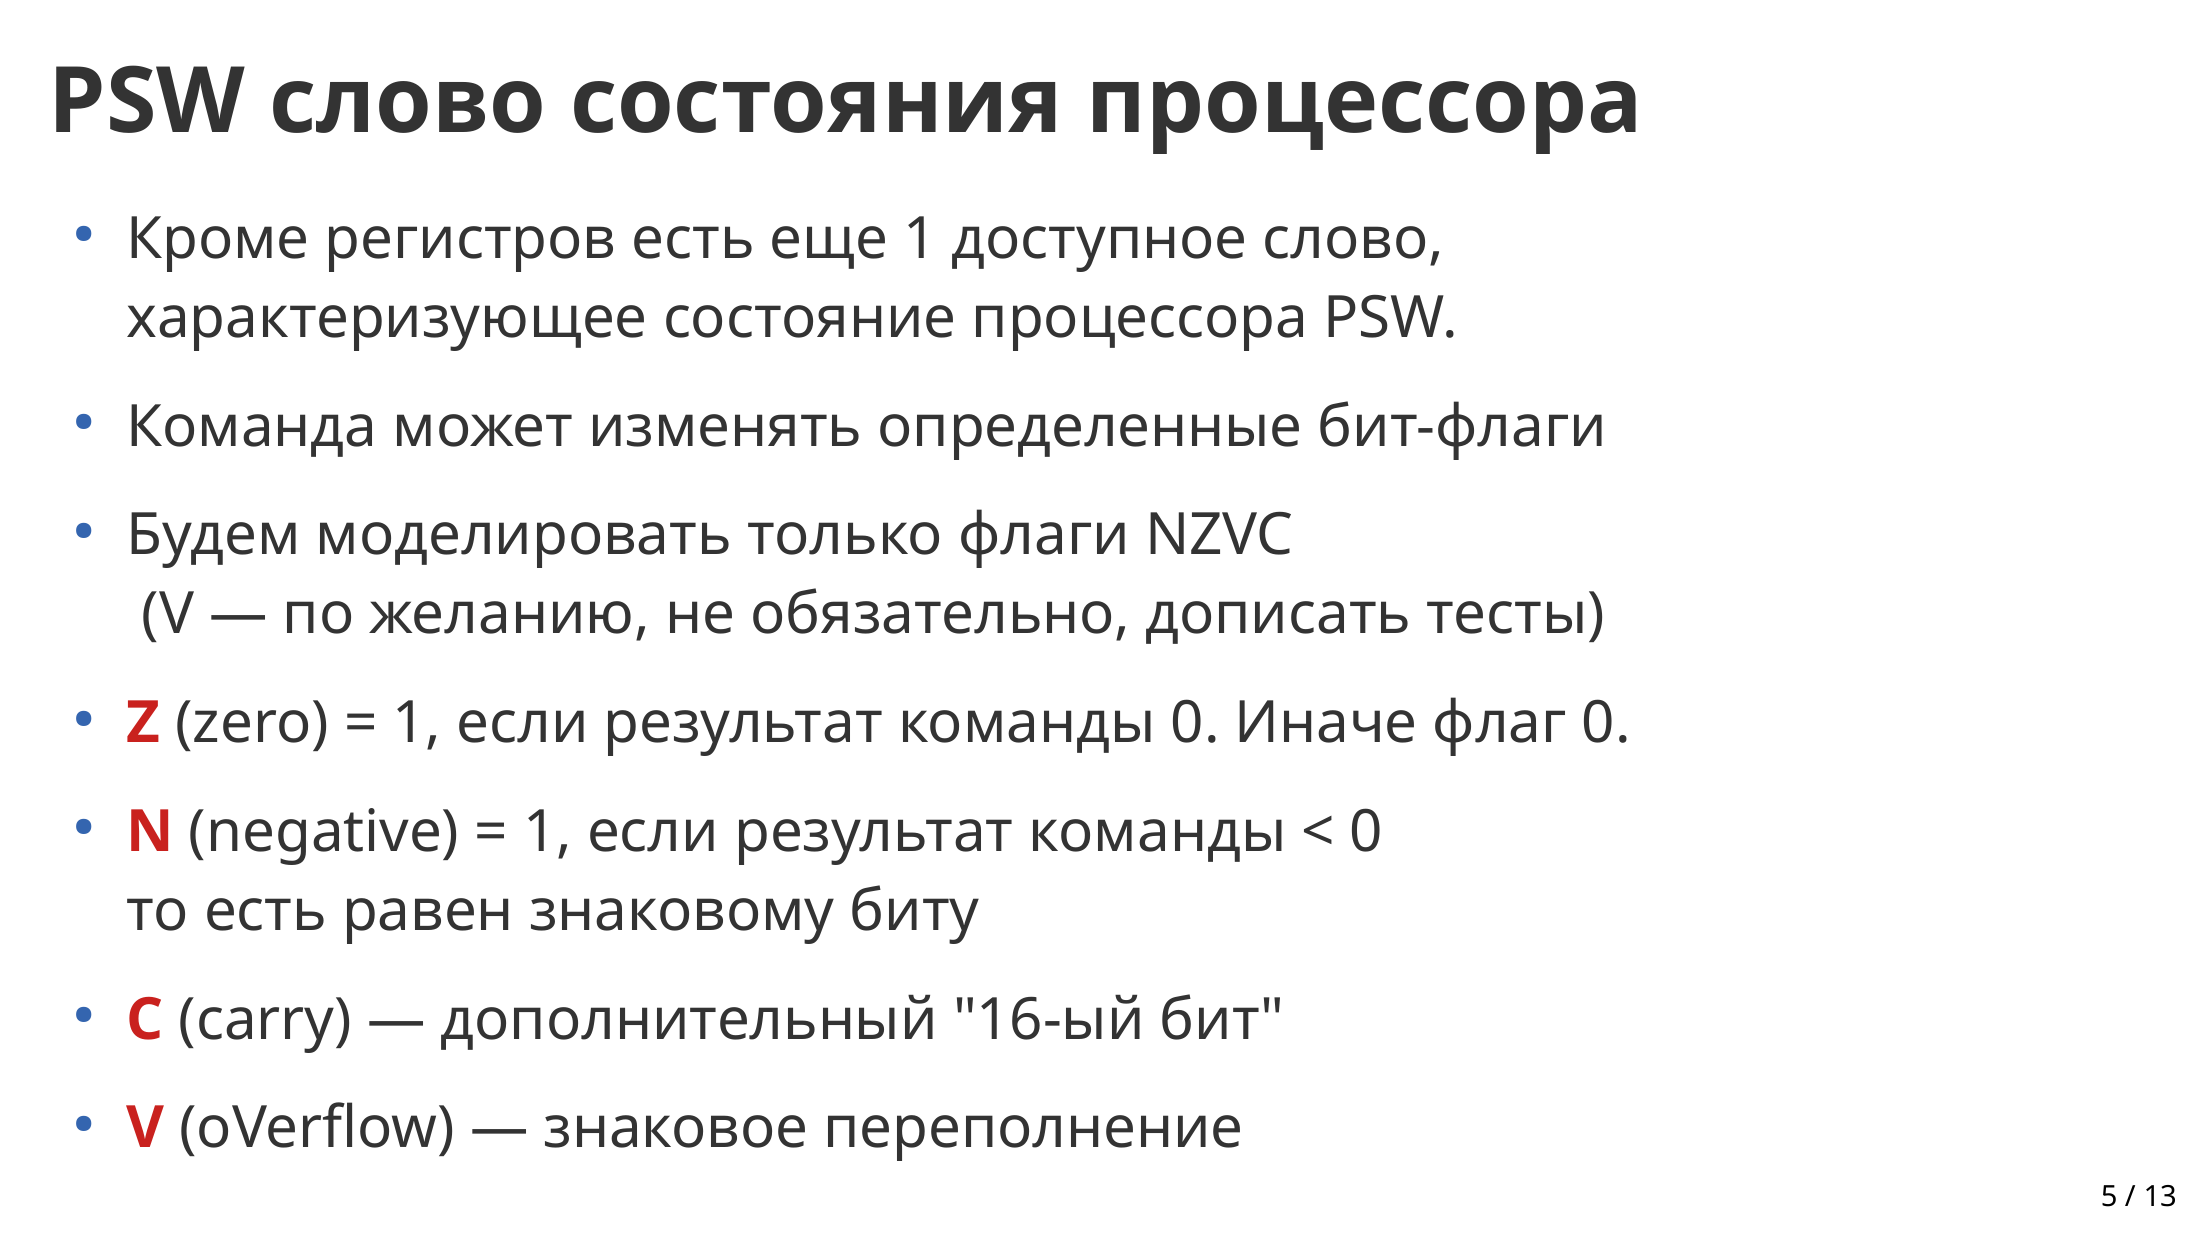

# PSW слово состояния процессора
Кроме регистров есть еще 1 доступное слово,
характеризующее состояние процессора PSW.
Команда может изменять определенные бит-флаги
Будем моделировать только флаги NZVC
 (V — по желанию, не обязательно, дописать тесты)
Z (zero) = 1, если результат команды 0. Иначе флаг 0.
N (negative) = 1, если результат команды < 0
то есть равен знаковому биту
C (carry) — дополнительный "16-ый бит"
V (oVerflow) — знаковое переполнение
5